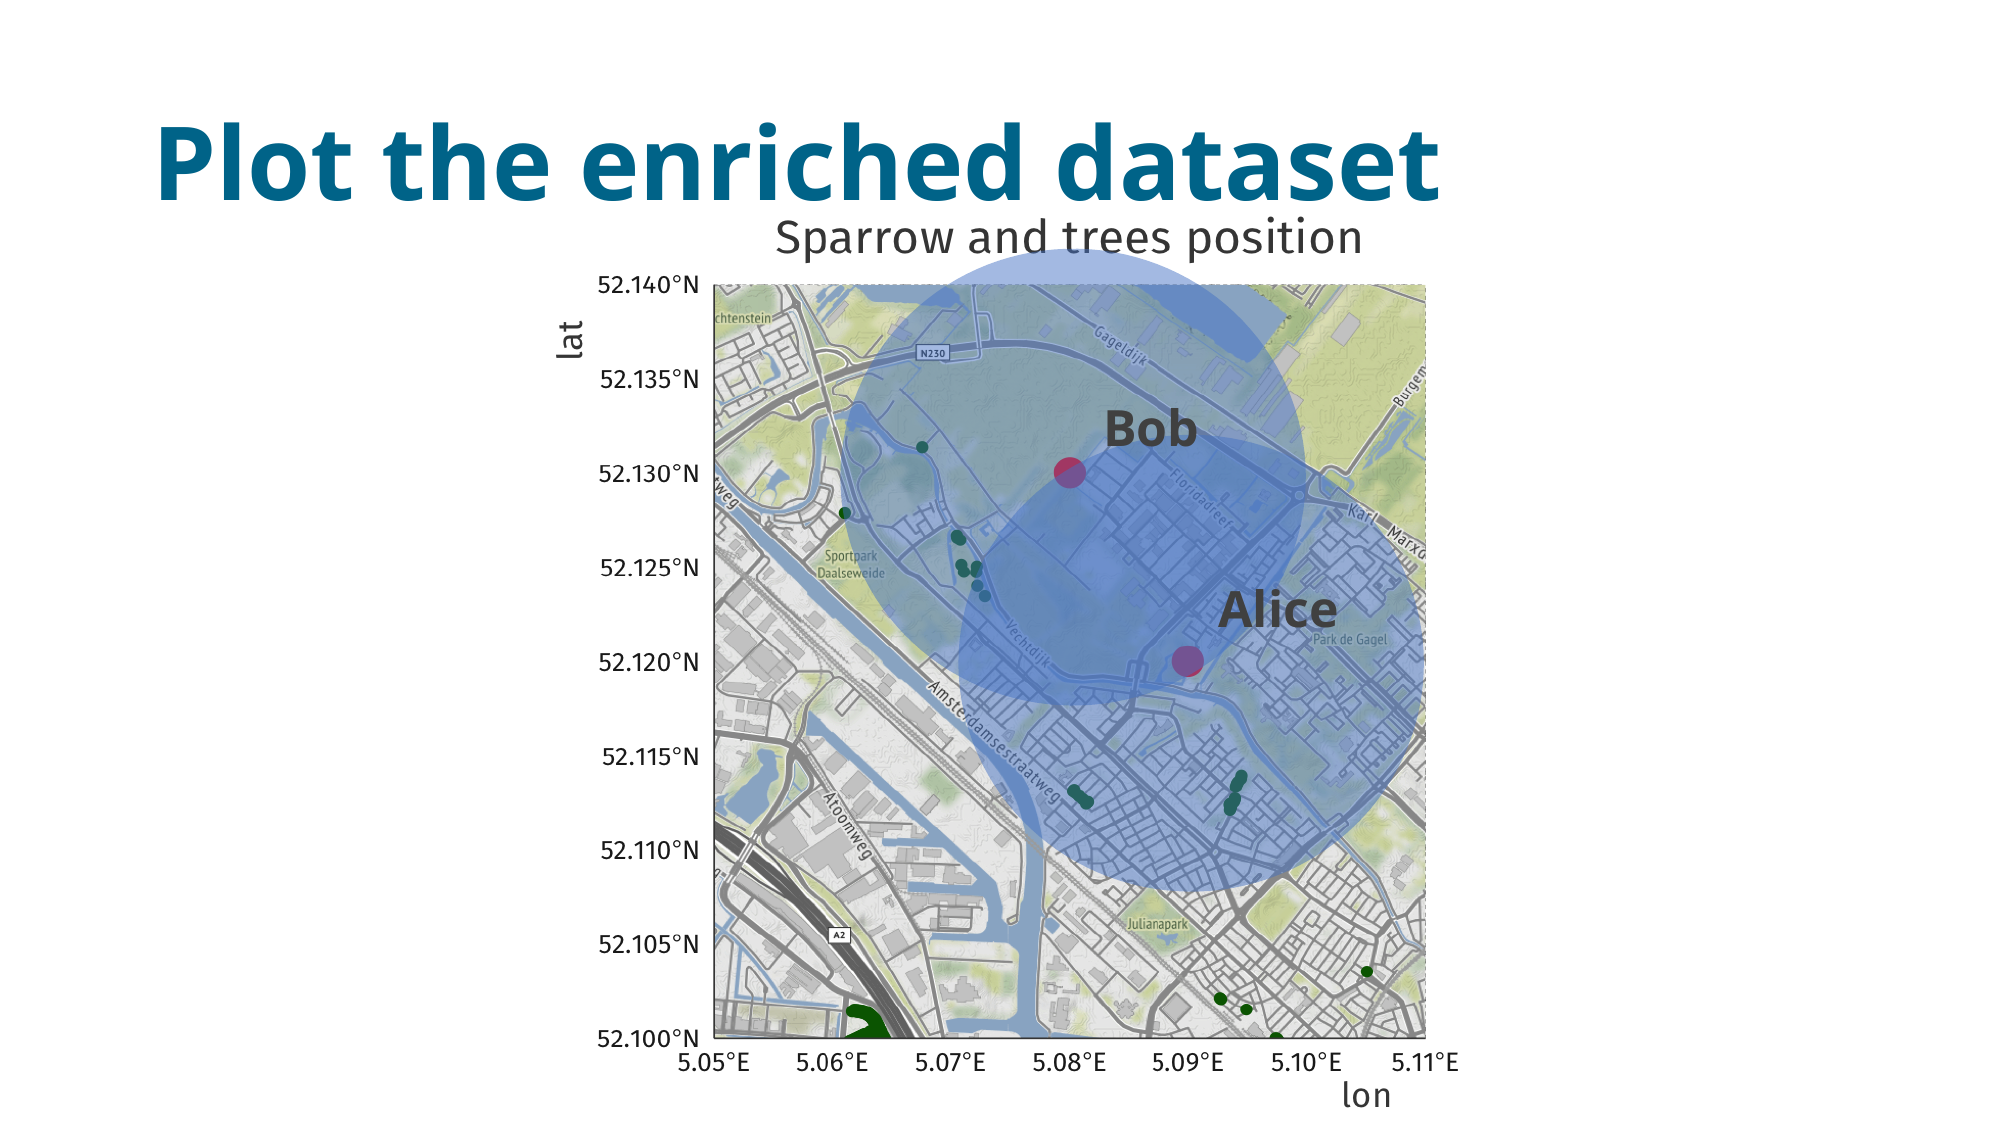

# Plot the enriched dataset
Bob
Alice